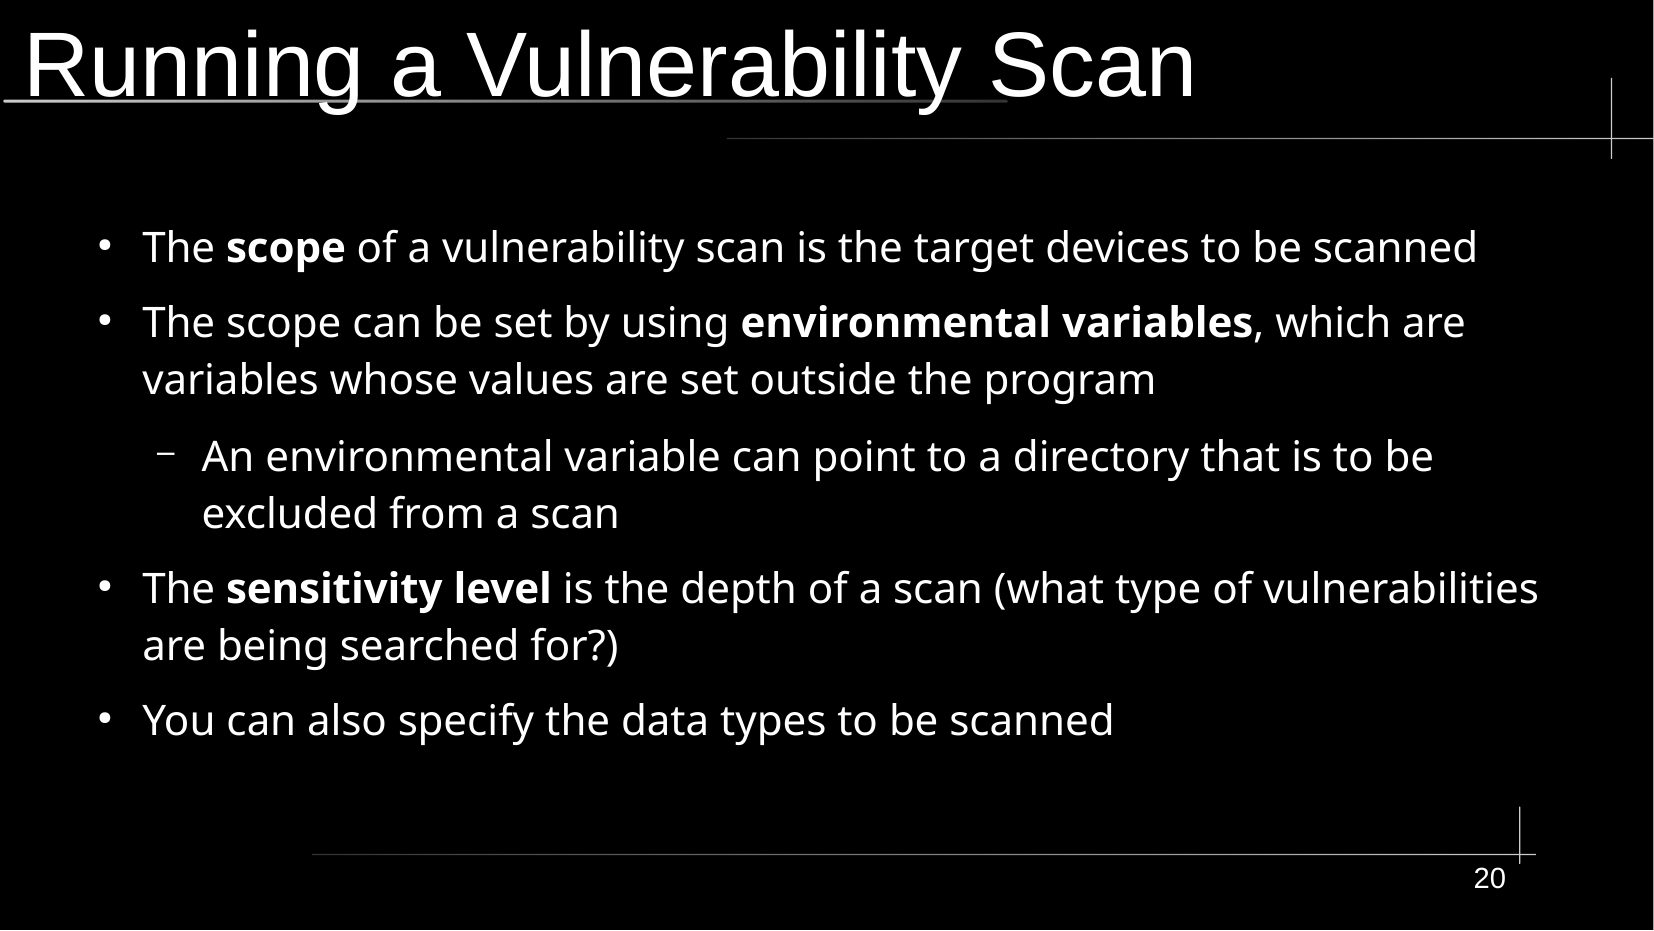

# Running a Vulnerability Scan
The scope of a vulnerability scan is the target devices to be scanned
The scope can be set by using environmental variables, which are variables whose values are set outside the program
An environmental variable can point to a directory that is to be excluded from a scan
The sensitivity level is the depth of a scan (what type of vulnerabilities are being searched for?)
You can also specify the data types to be scanned
20